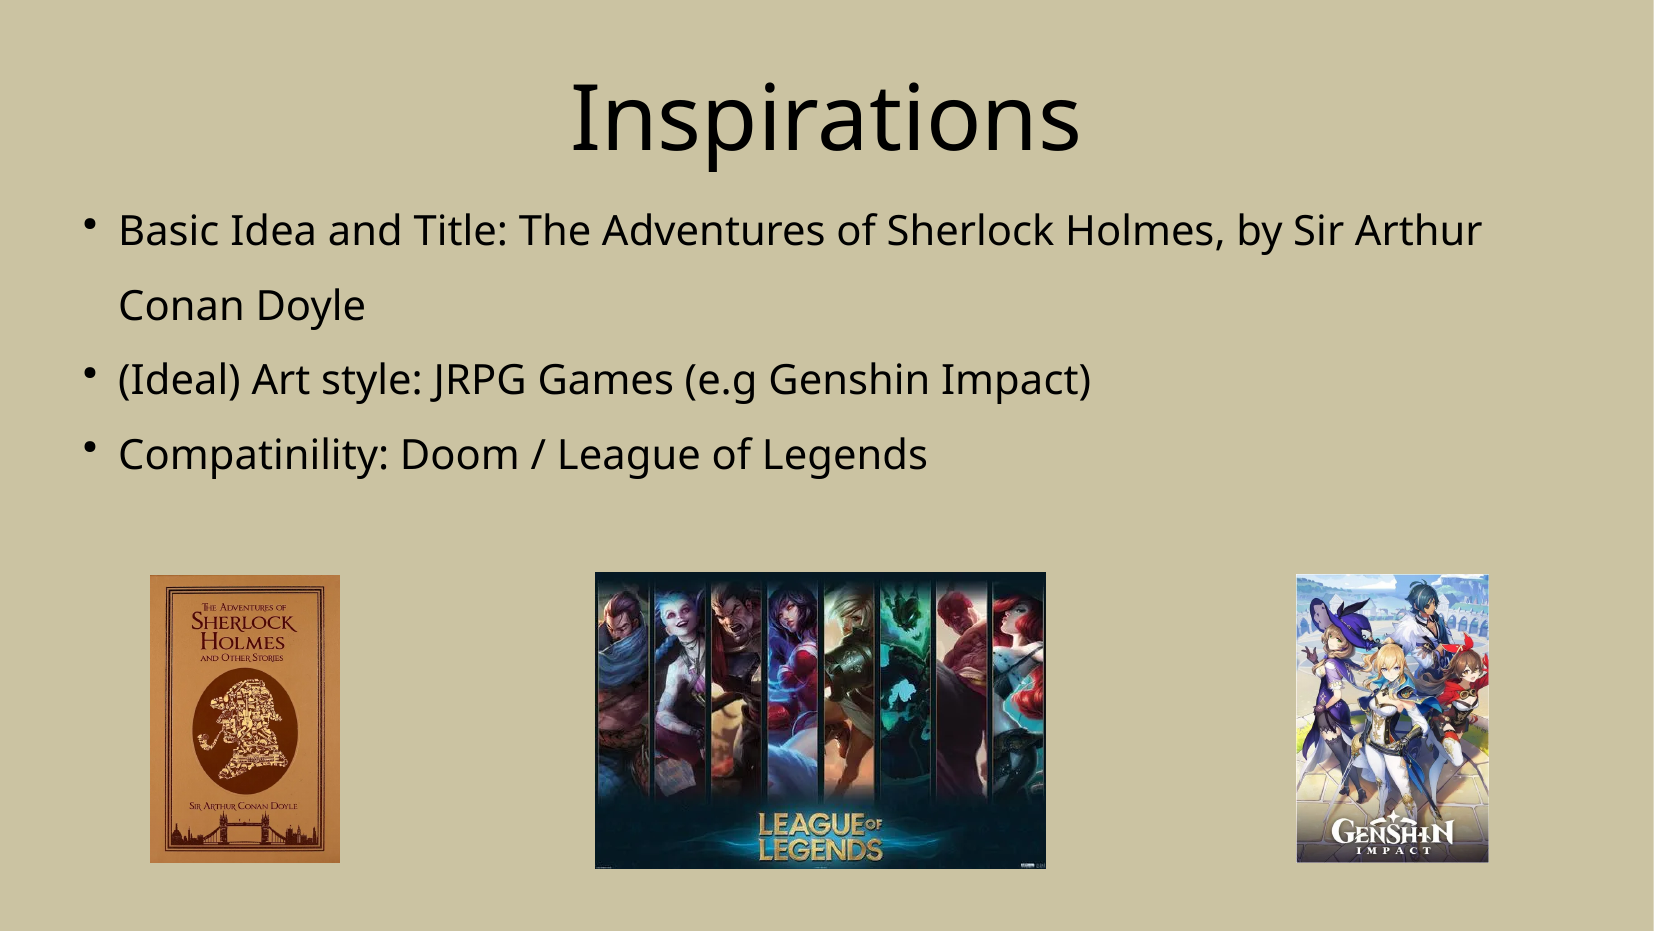

# Inspirations
Basic Idea and Title: The Adventures of Sherlock Holmes, by Sir Arthur Conan Doyle
(Ideal) Art style: JRPG Games (e.g Genshin Impact)
Compatinility: Doom / League of Legends